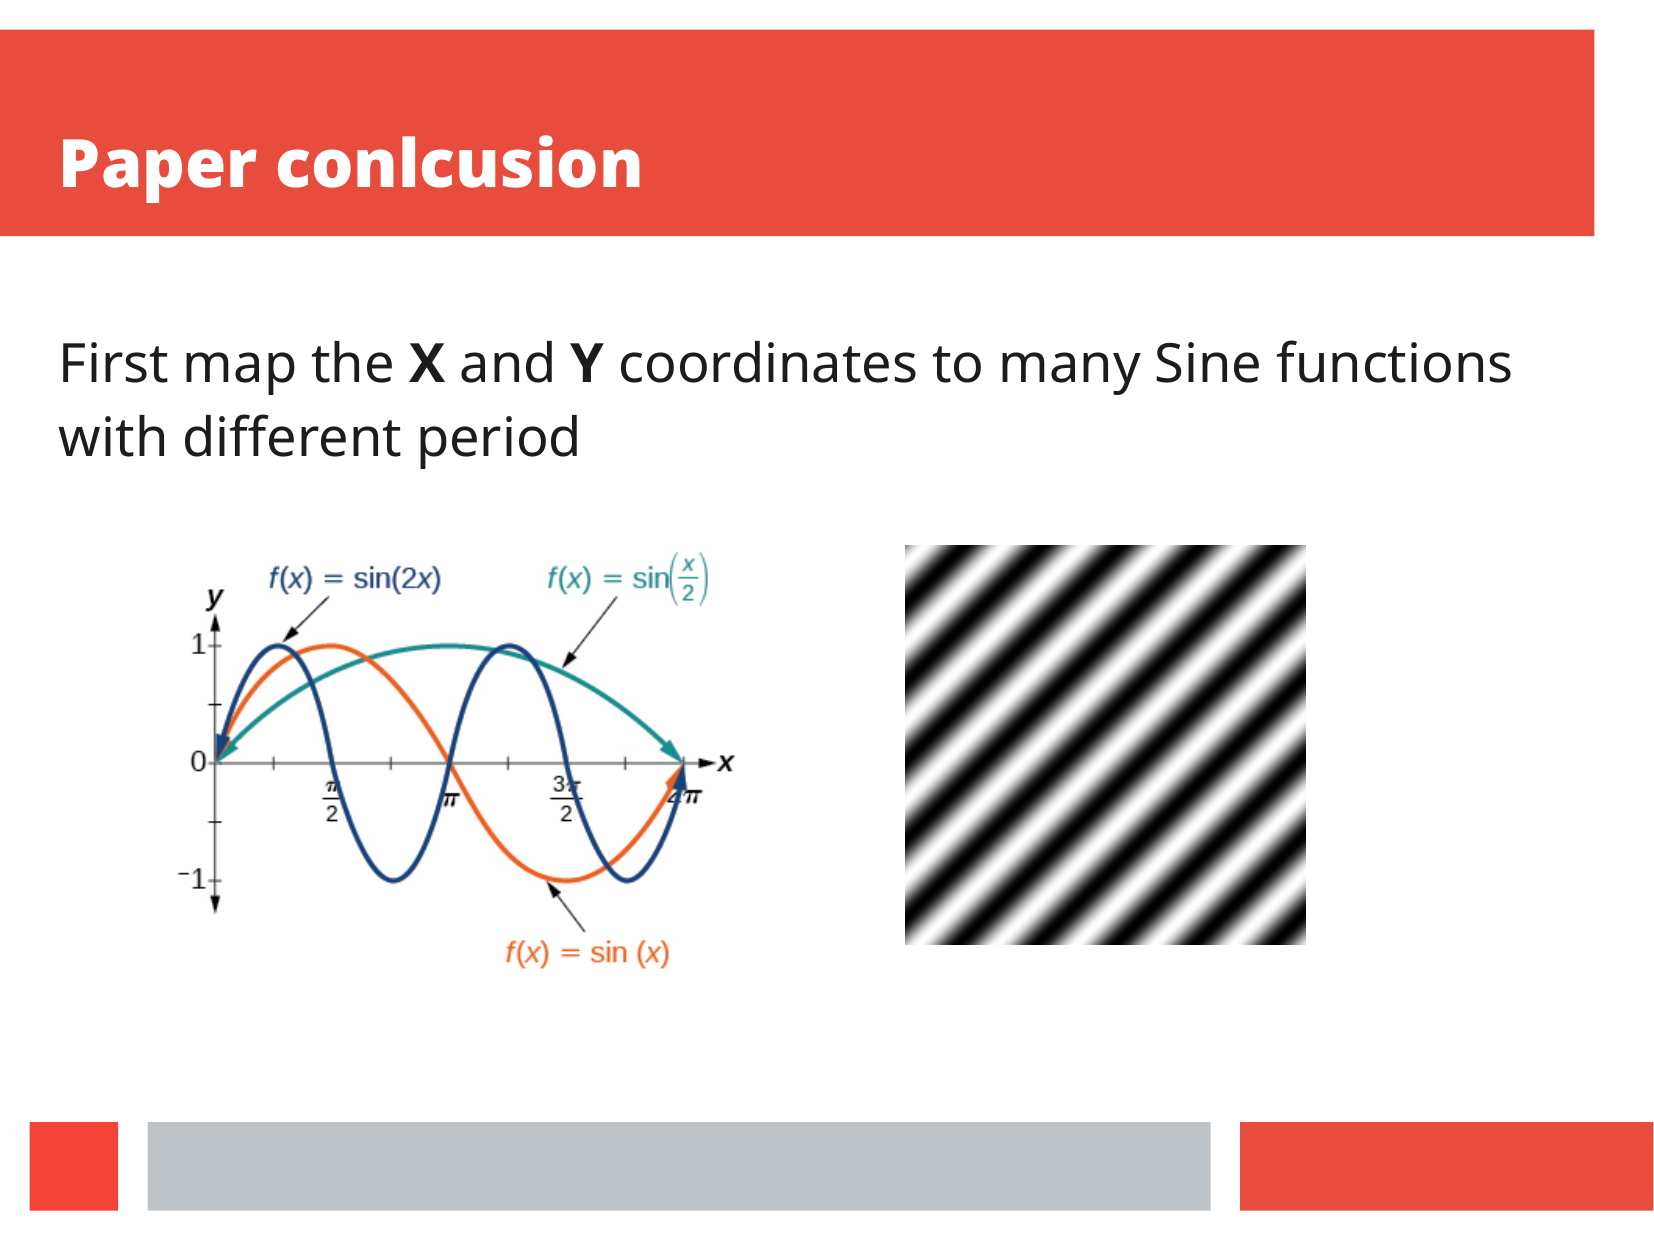

# Paper conlcusion
First map the X and Y coordinates to many Sine functions with different period